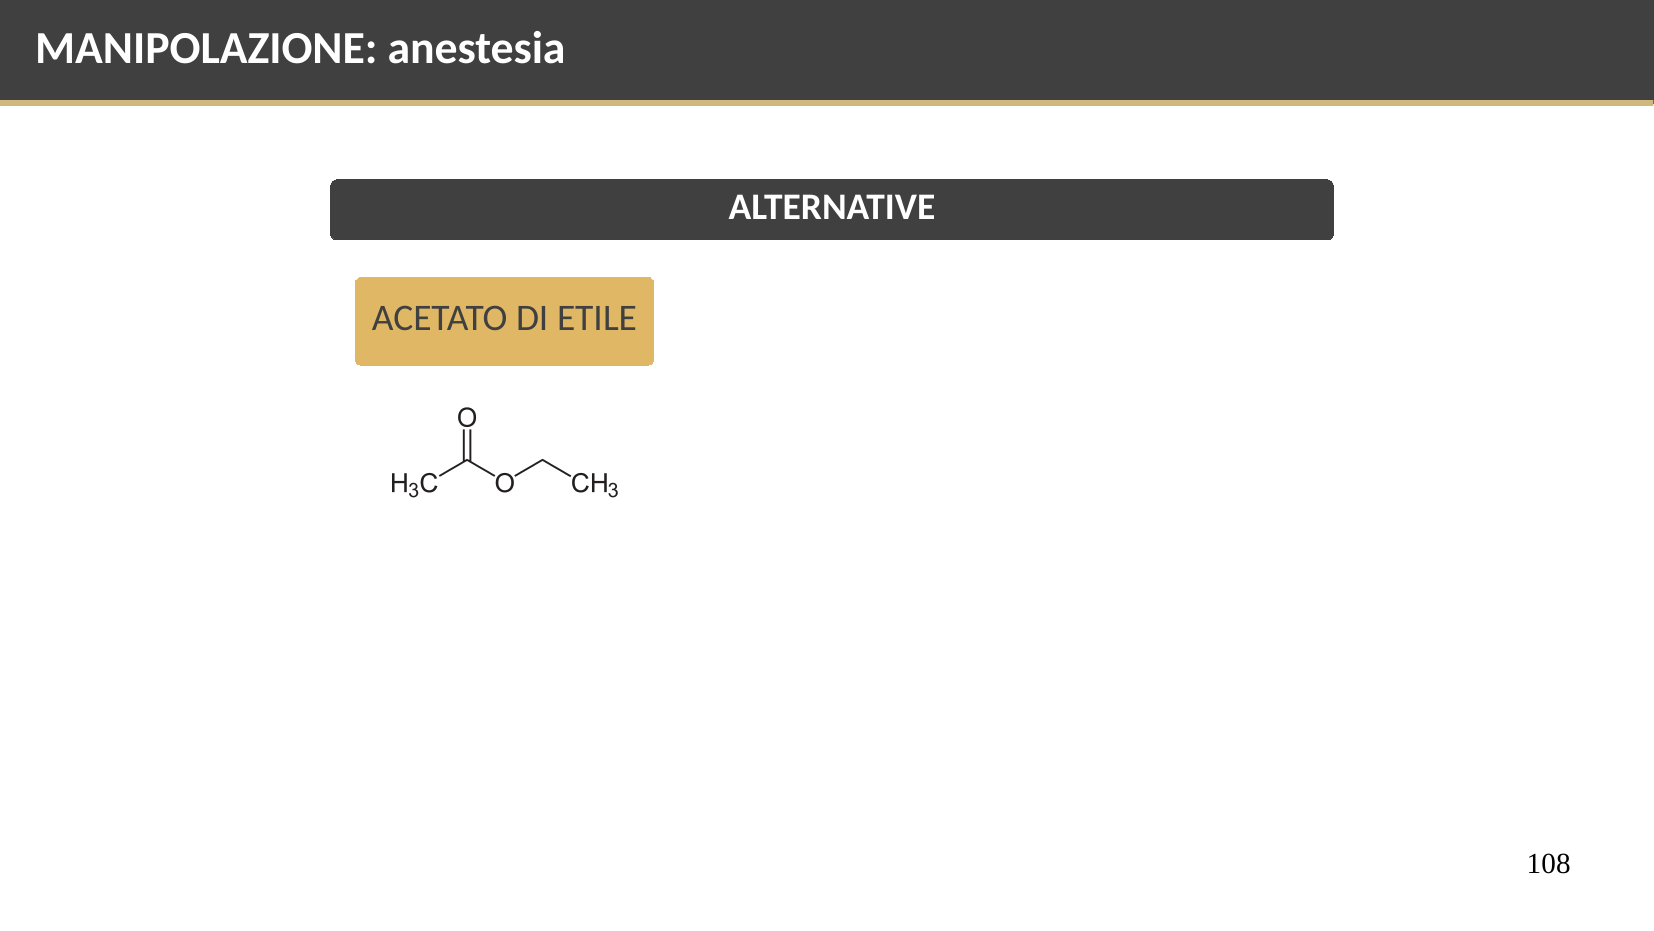

MANIPOLAZIONE: anestesia
ALTERNATIVE
ACETATO DI ETILE
108